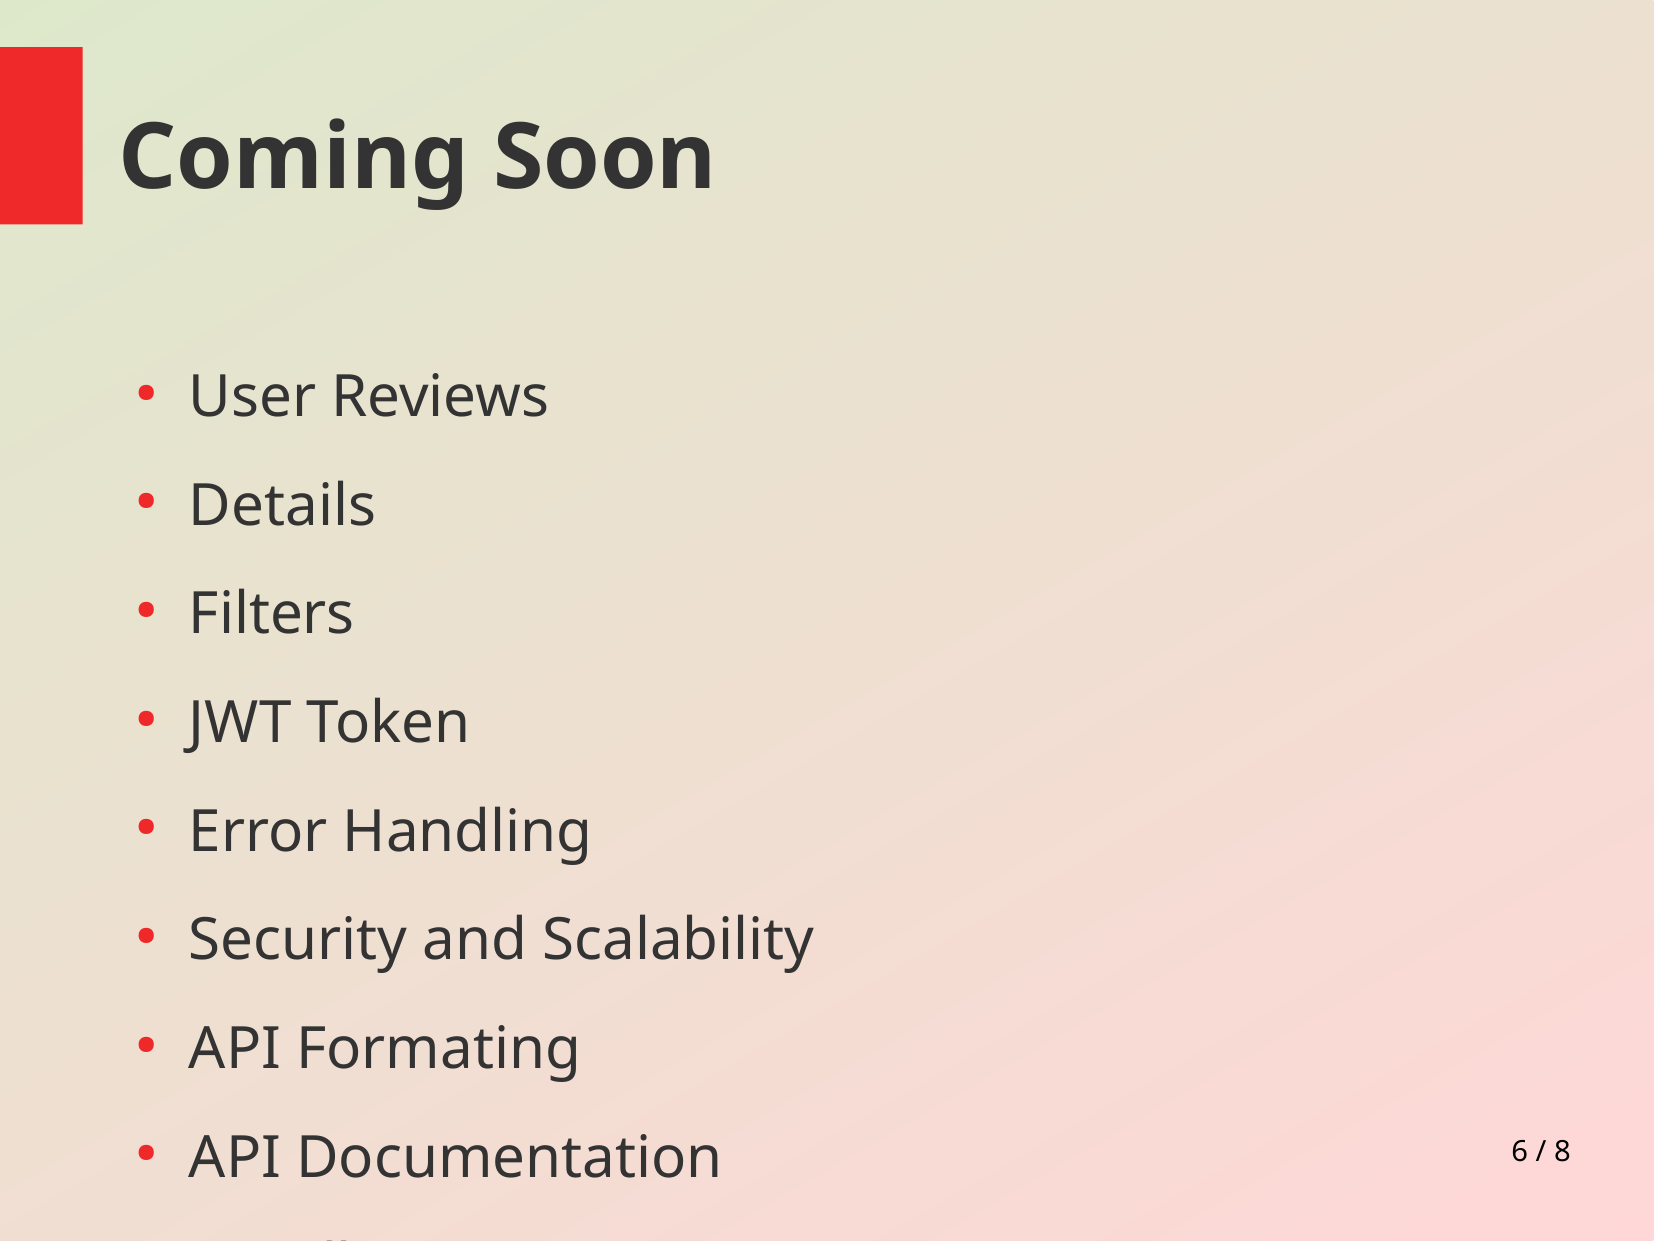

# Coming Soon
User Reviews
Details
Filters
JWT Token
Error Handling
Security and Scalability
API Formating
API Documentation
Handling Request Parameter
6